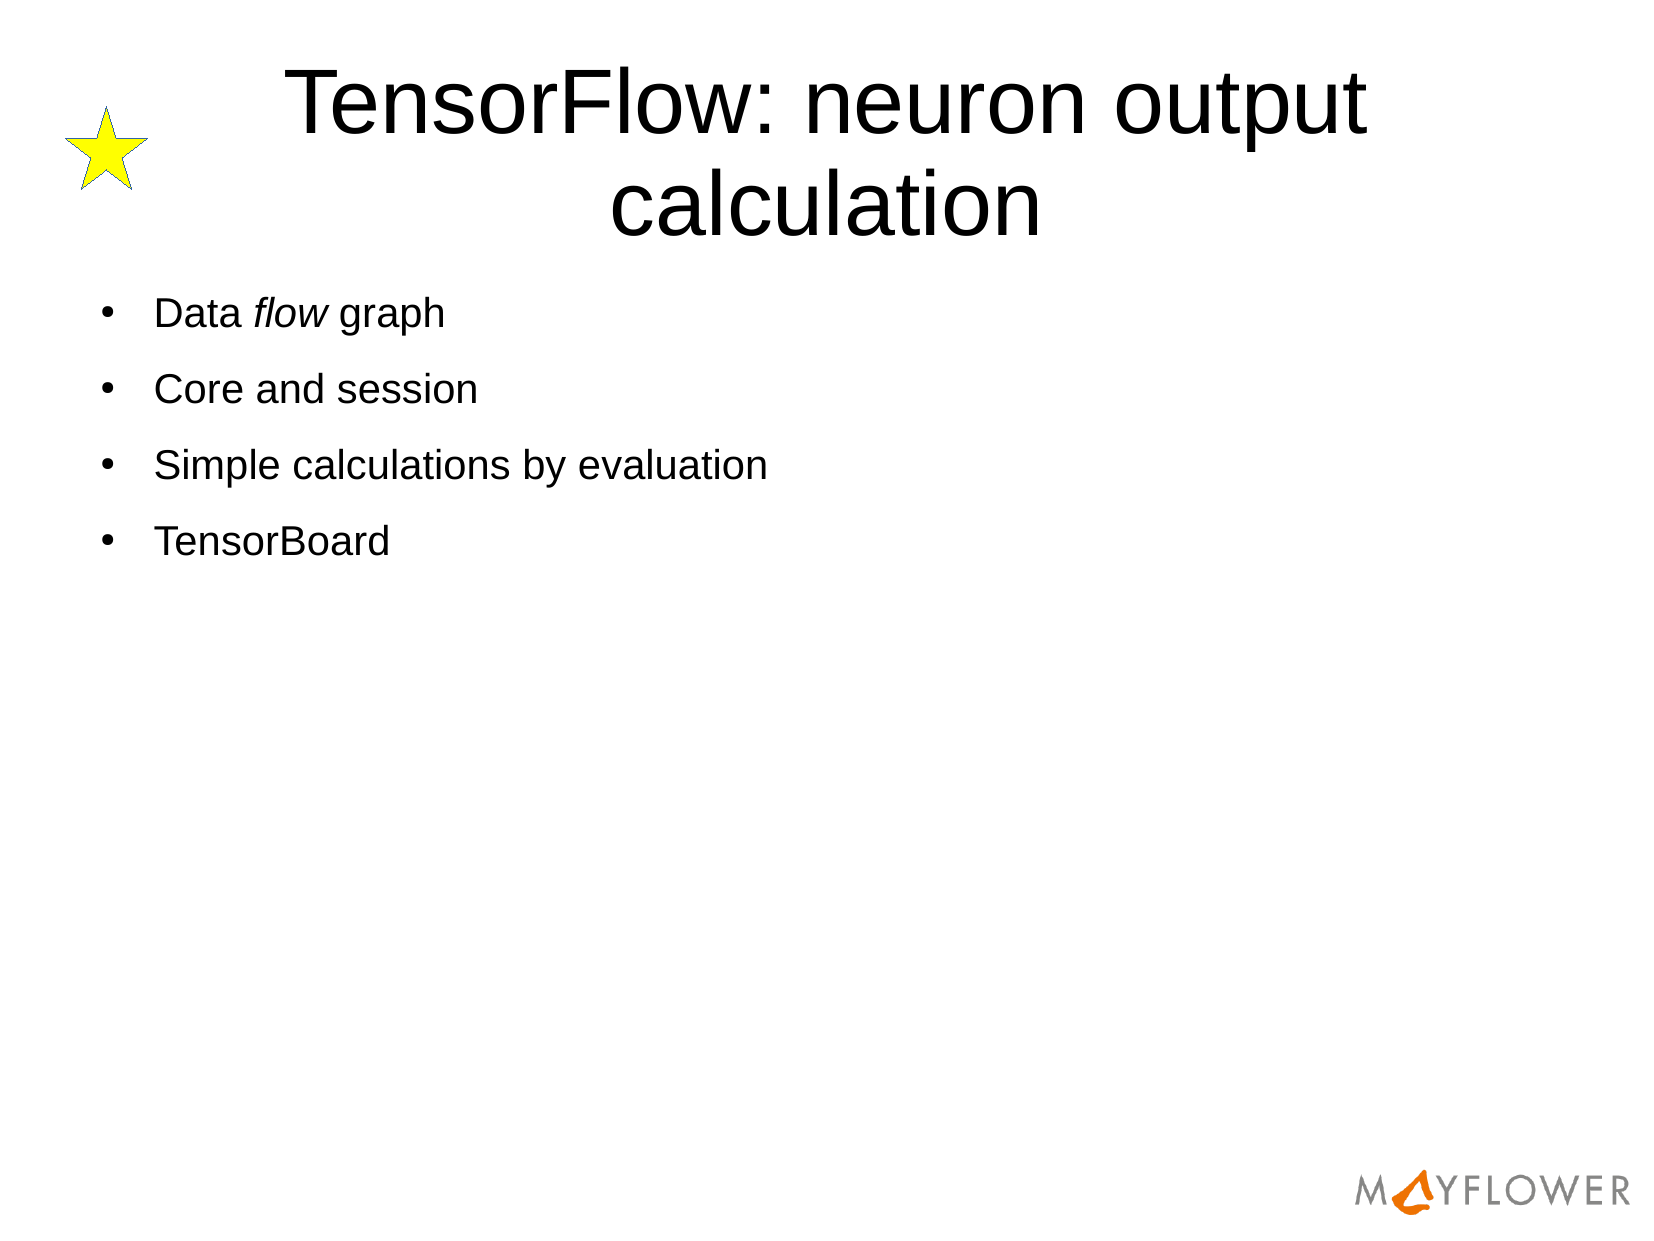

# TensorFlow: neuron output calculation
Data flow graph
Core and session
Simple calculations by evaluation
TensorBoard